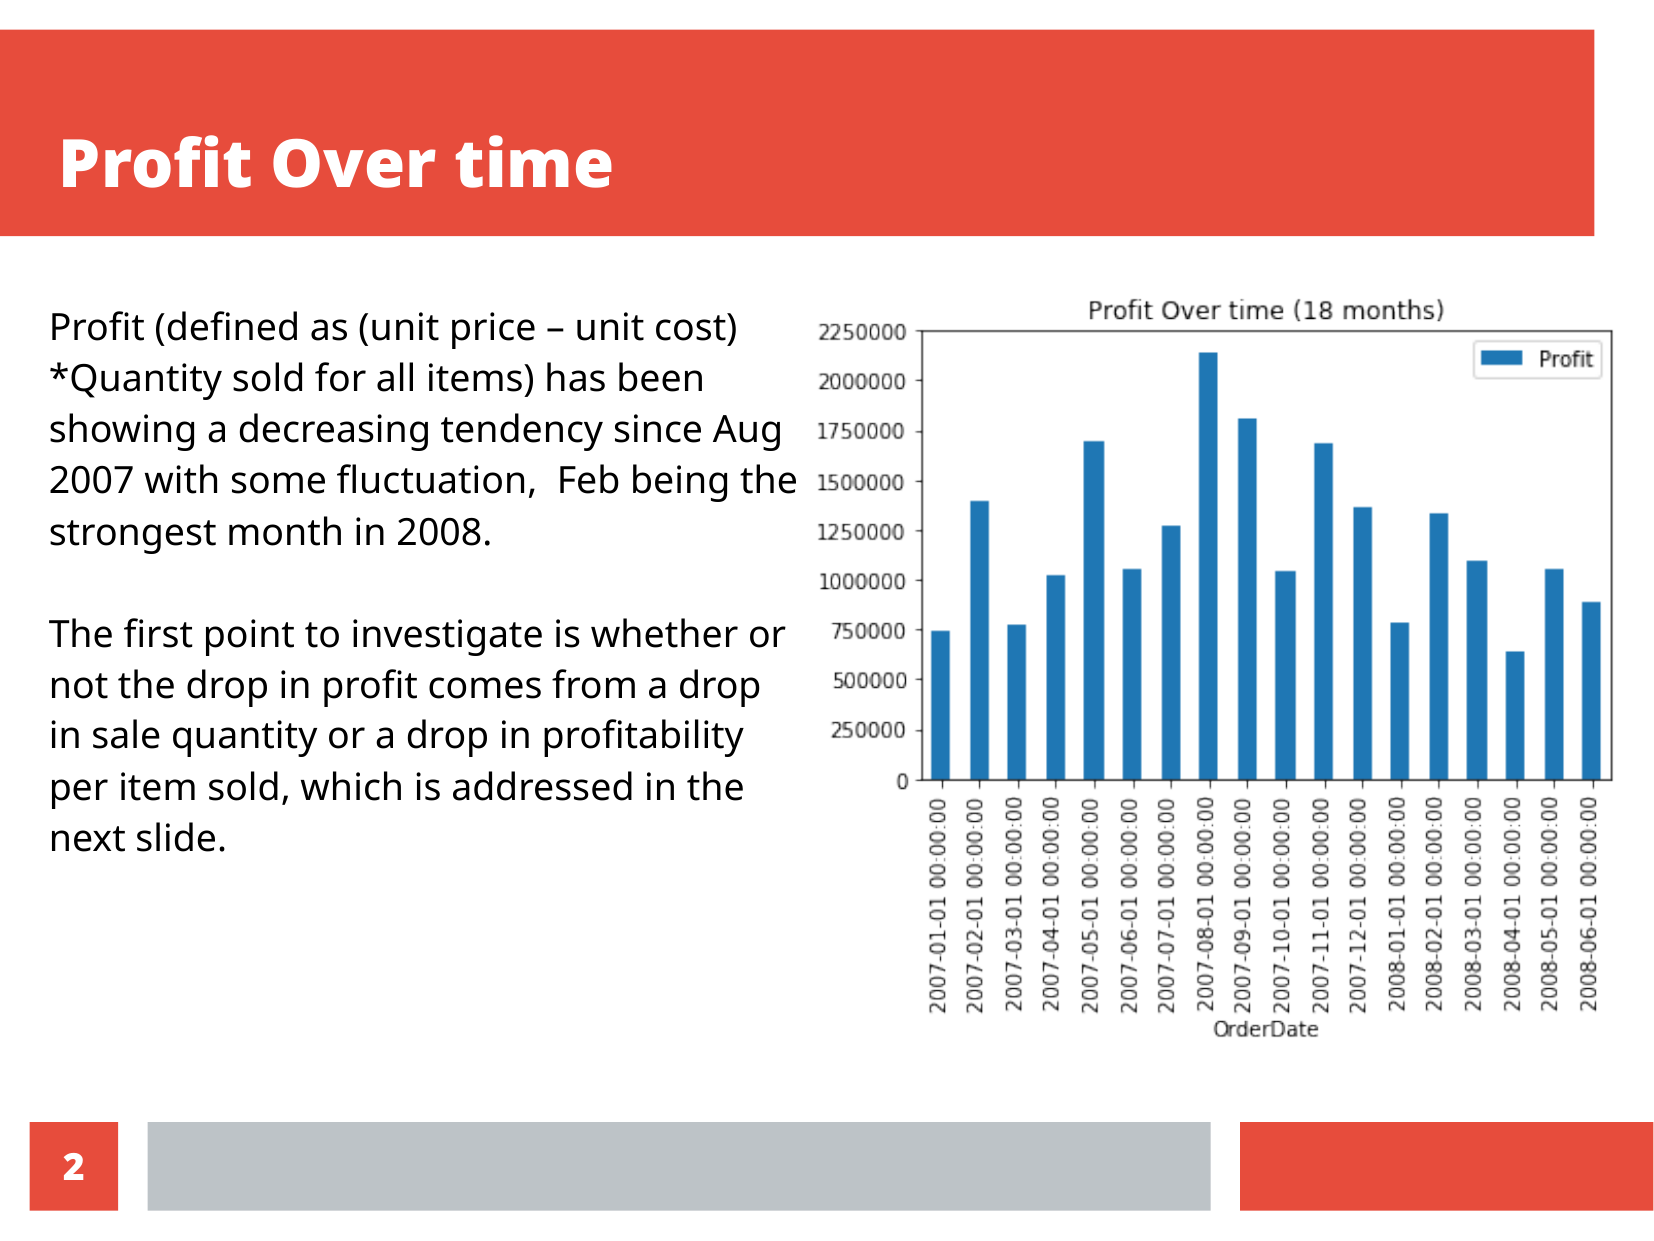

# Profit Over time
Profit (defined as (unit price – unit cost) *Quantity sold for all items) has been showing a decreasing tendency since Aug 2007 with some fluctuation, Feb being the strongest month in 2008.
The first point to investigate is whether or not the drop in profit comes from a drop in sale quantity or a drop in profitability per item sold, which is addressed in the next slide.
2